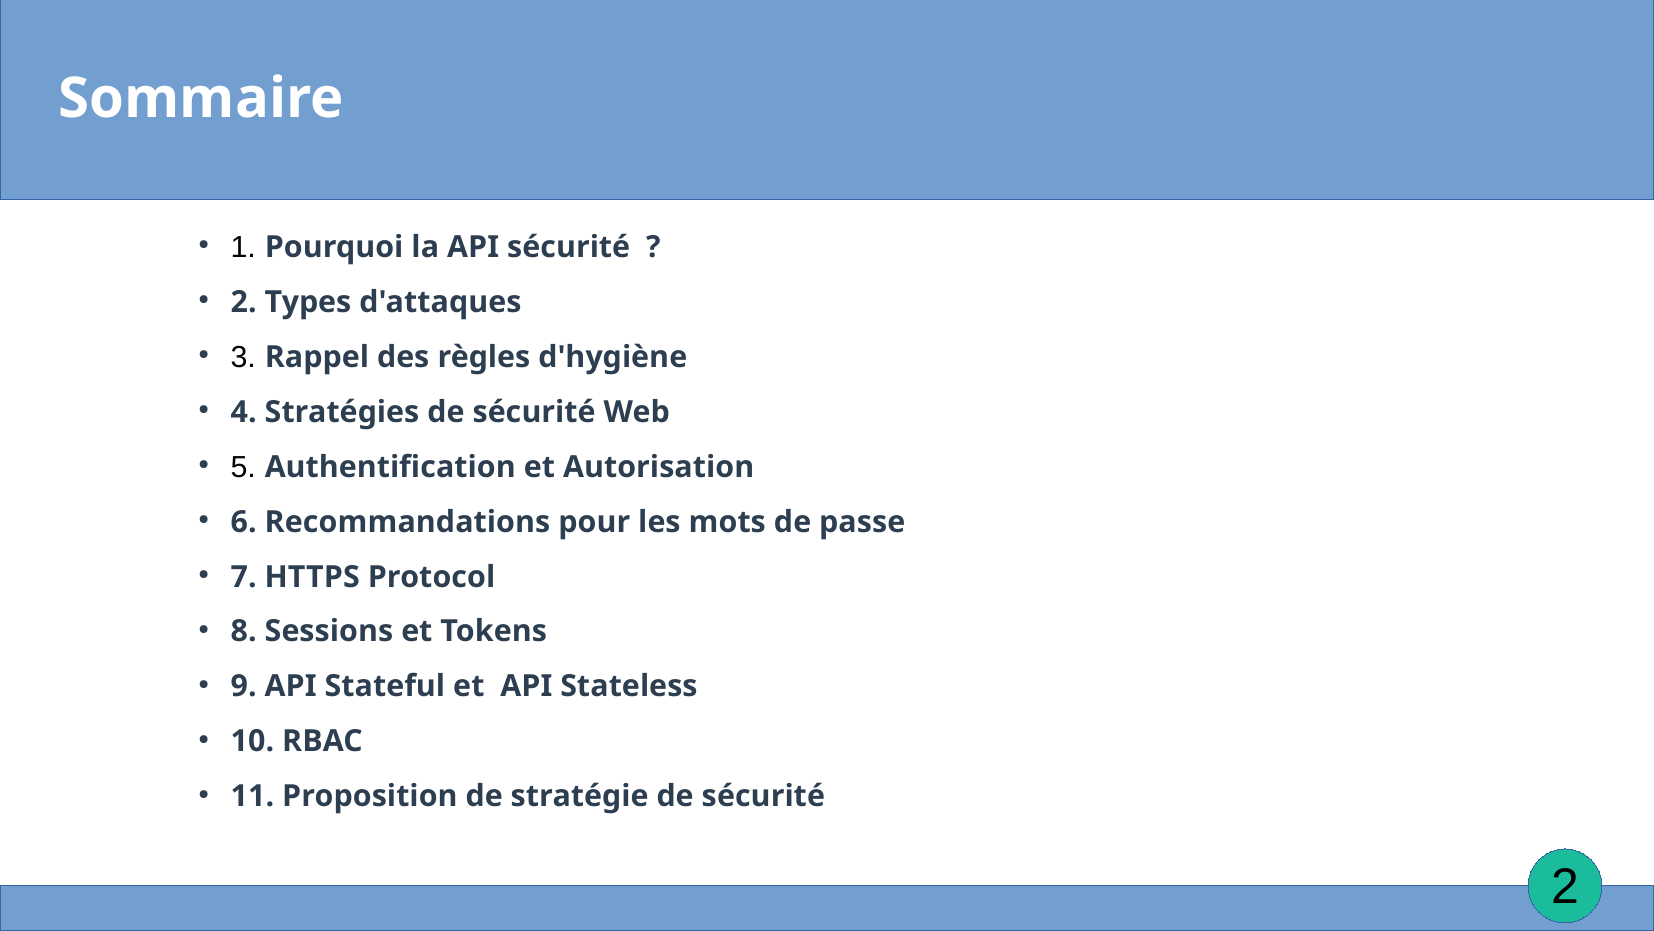

Sommaire
# 1. Pourquoi la API sécurité ?
2. Types d'attaques
3. Rappel des règles d'hygiène
4. Stratégies de sécurité Web
5. Authentification et Autorisation
6. Recommandations pour les mots de passe
7. HTTPS Protocol
8. Sessions et Tokens
9. API Stateful et API Stateless
10. RBAC
11. Proposition de stratégie de sécurité